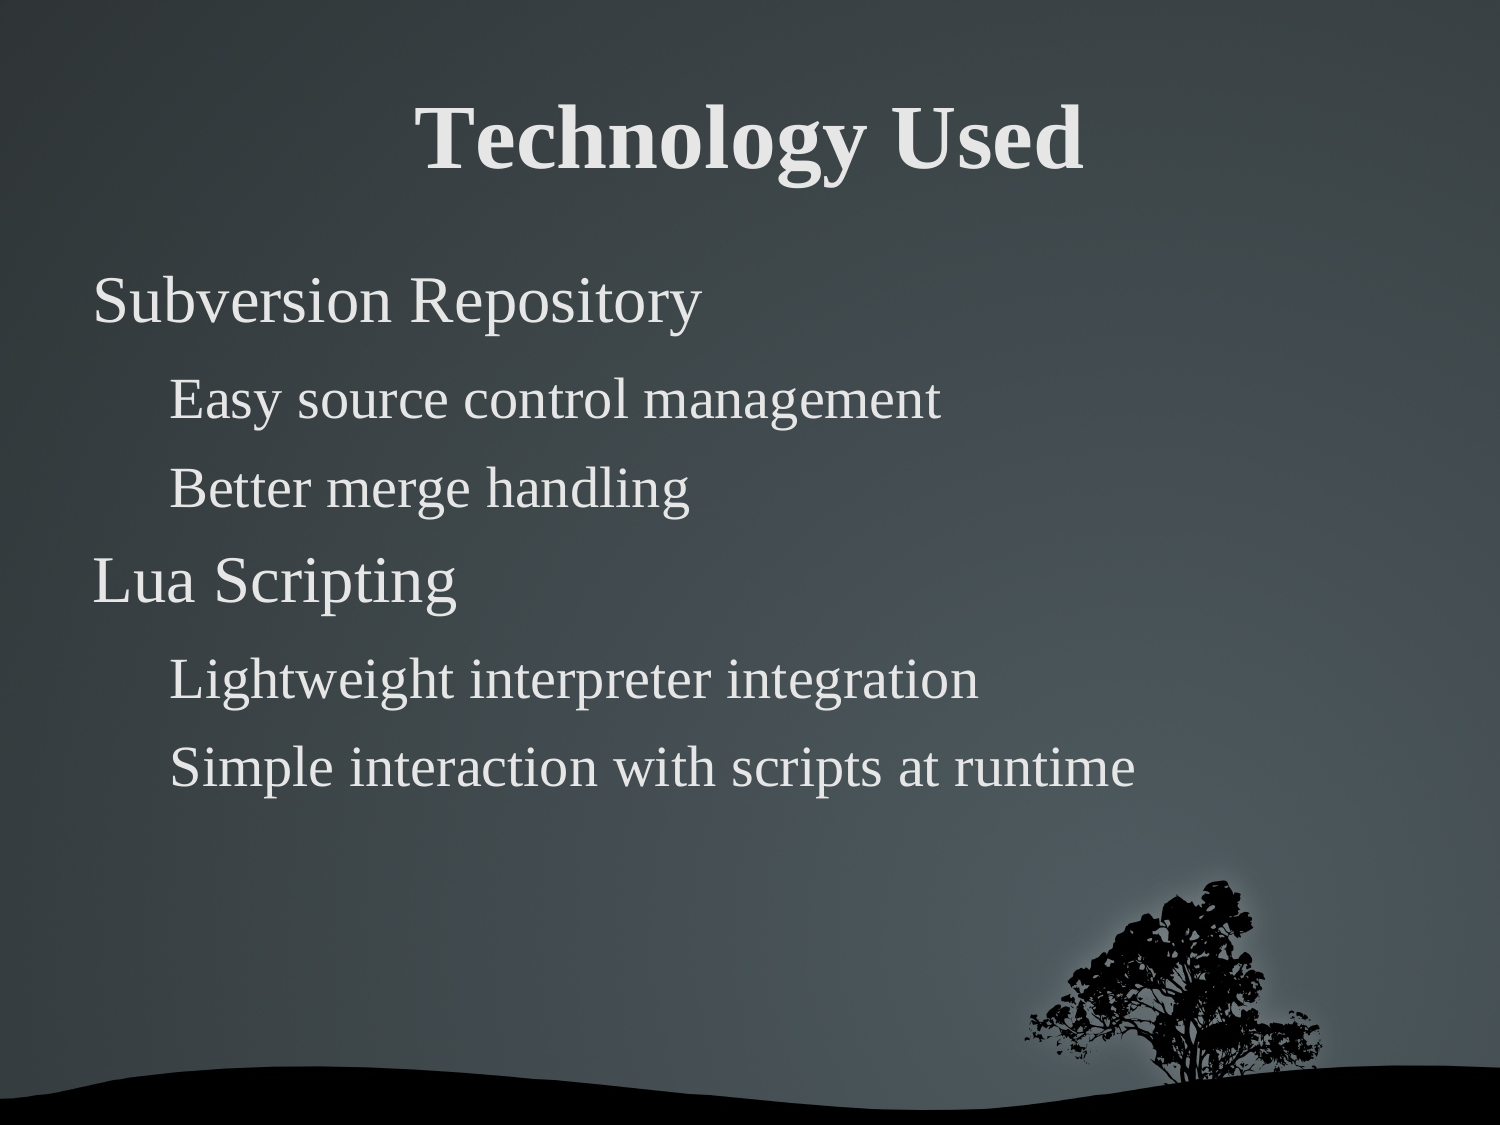

# Technology Used
Subversion Repository
Easy source control management
Better merge handling
Lua Scripting
Lightweight interpreter integration
Simple interaction with scripts at runtime